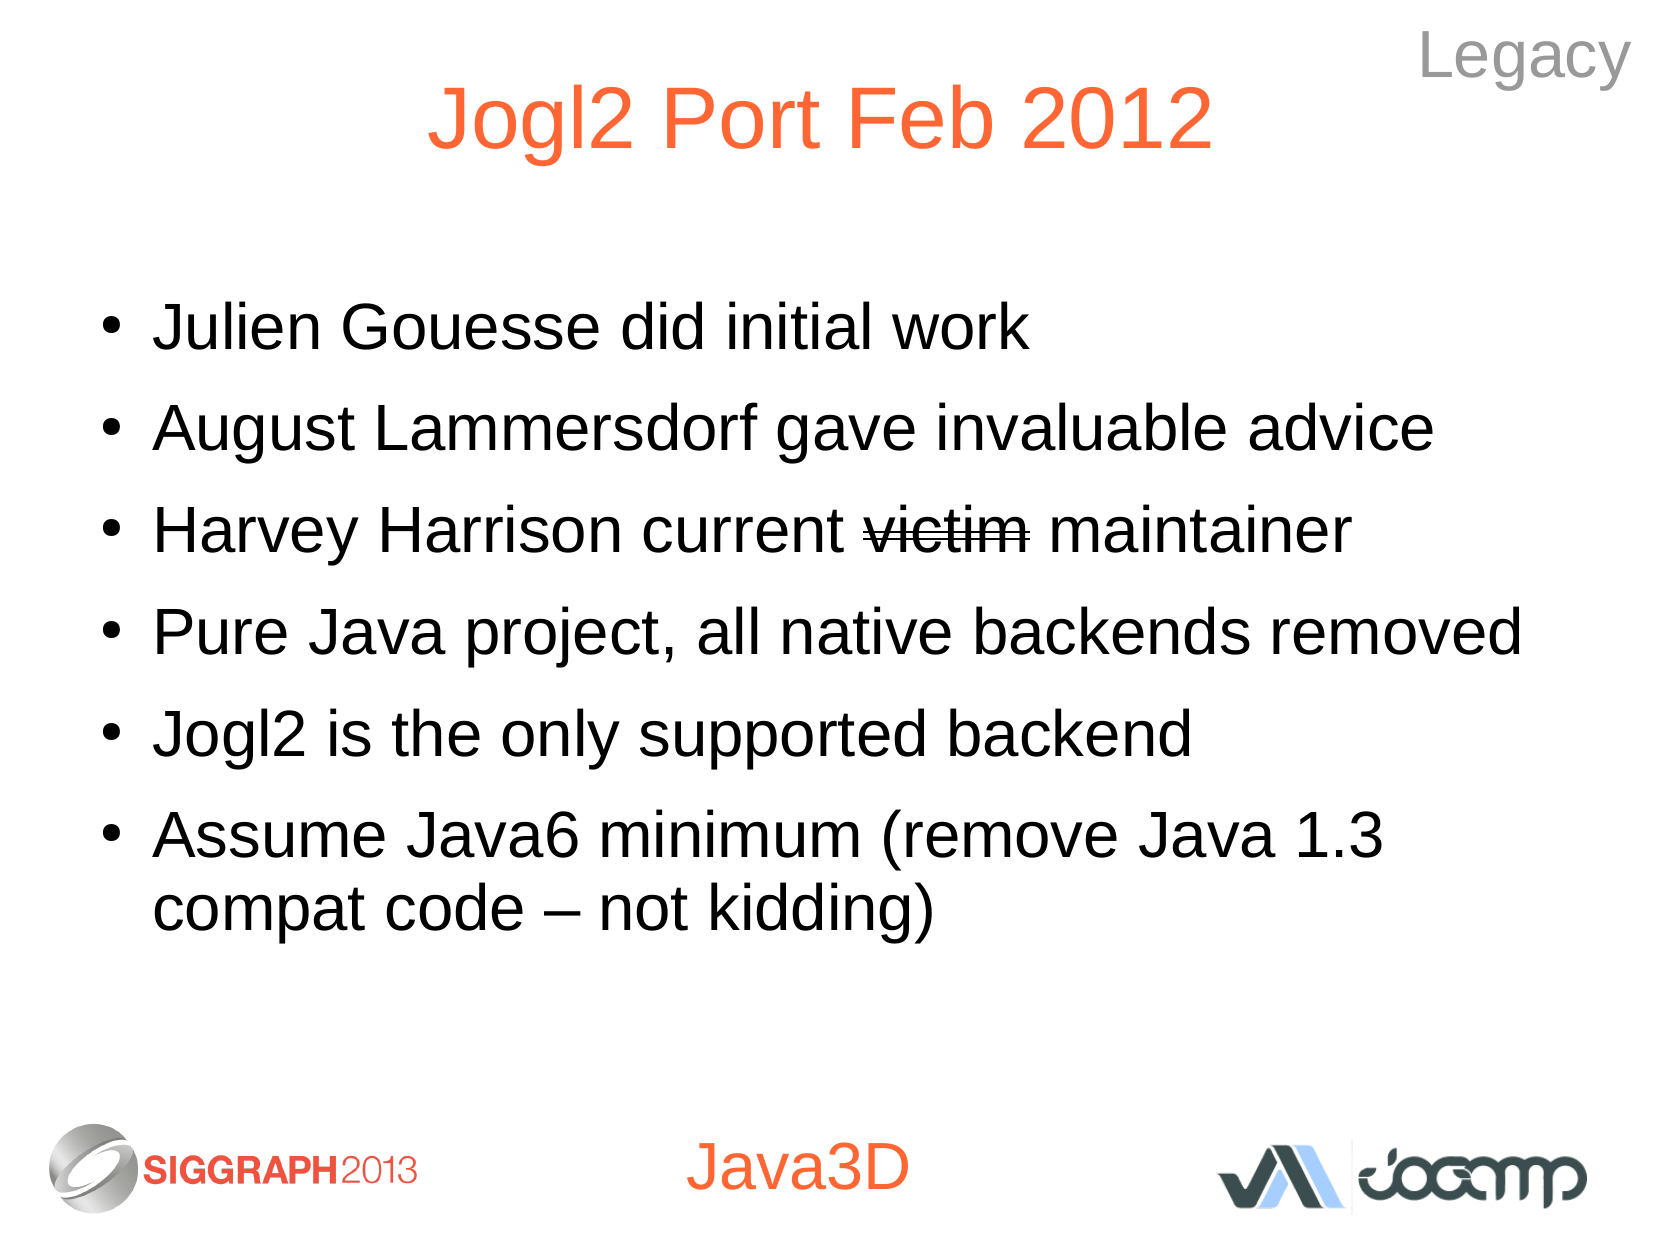

Legacy
# Jogl2 Port Feb 2012
Julien Gouesse did initial work
August Lammersdorf gave invaluable advice
Harvey Harrison current victim maintainer
Pure Java project, all native backends removed
Jogl2 is the only supported backend
Assume Java6 minimum (remove Java 1.3 compat code – not kidding)
Java3D